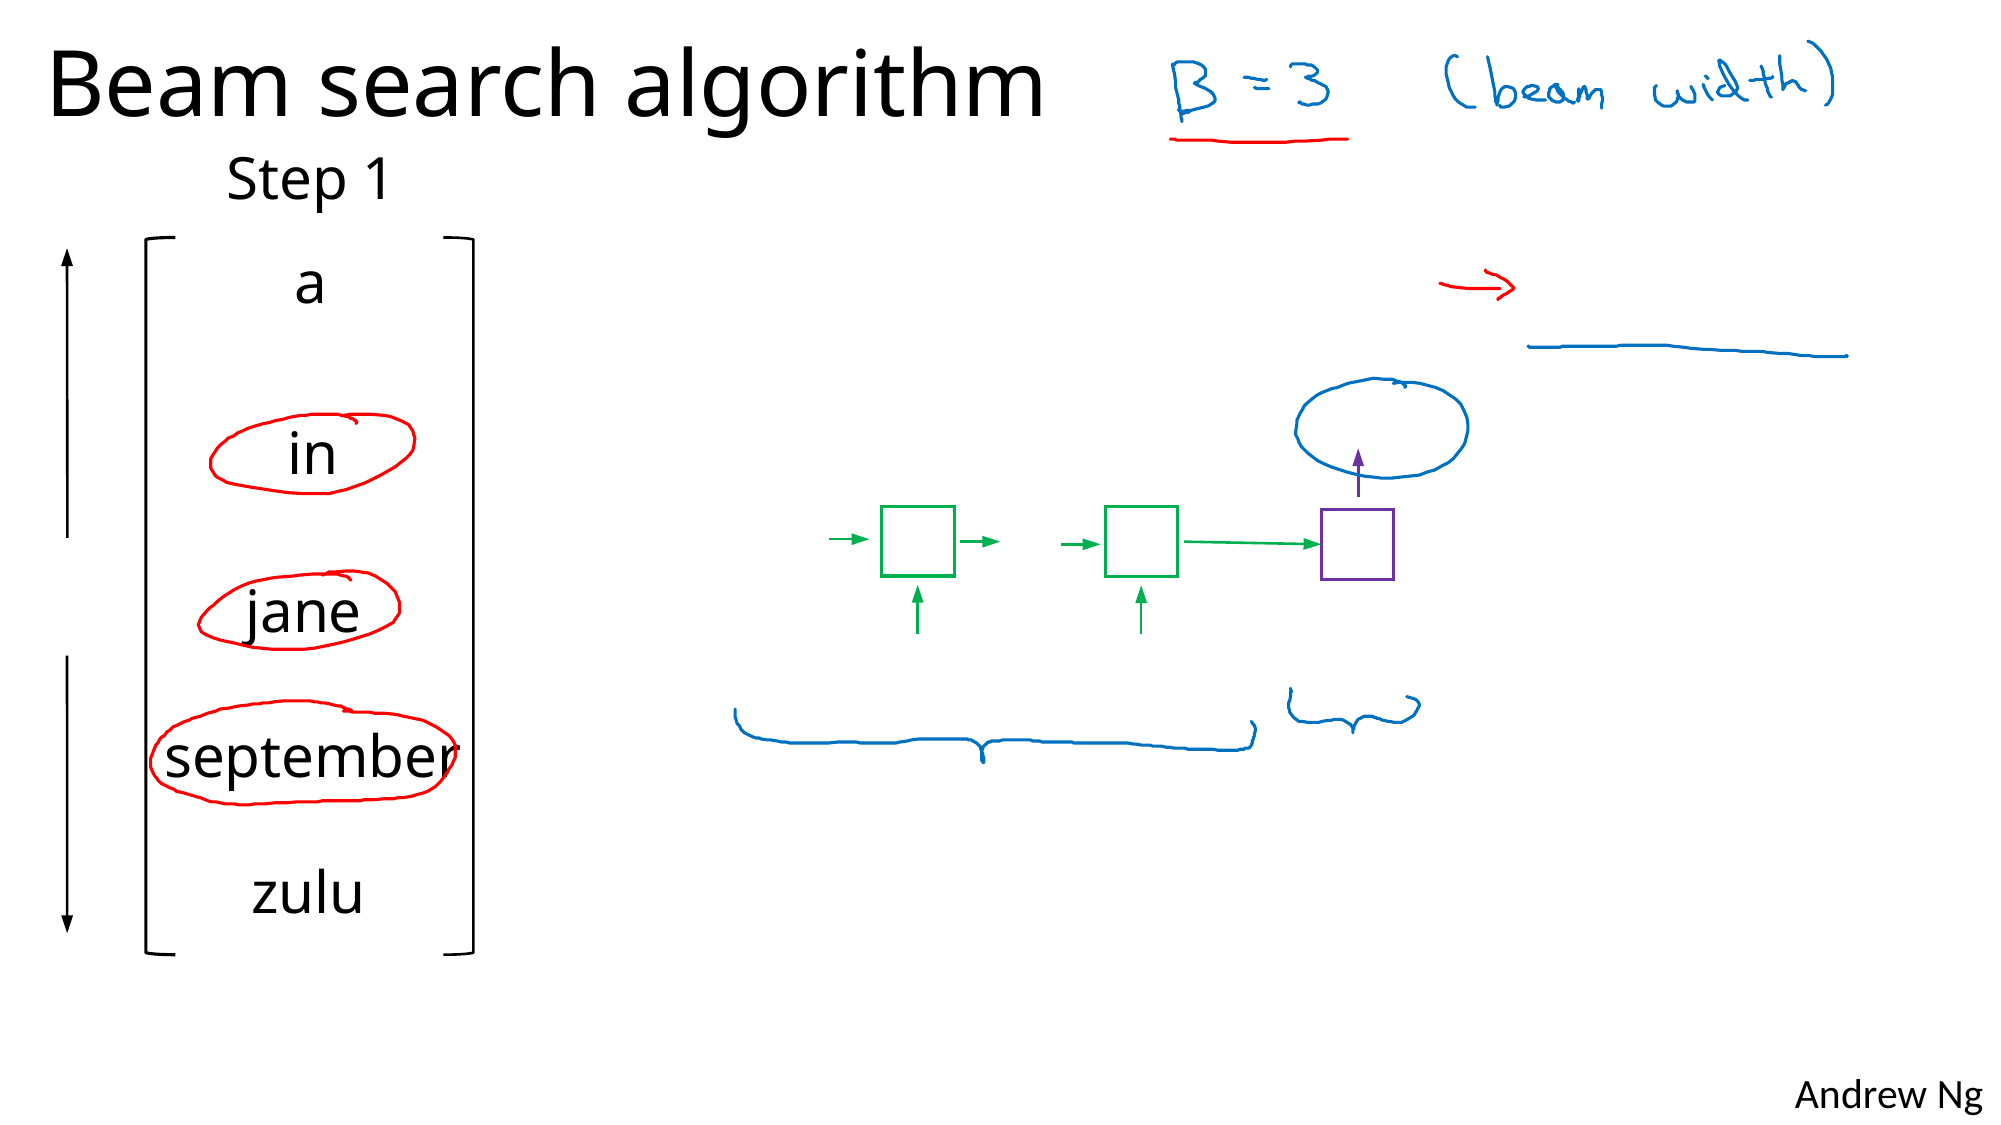

# Beam search algorithm
Step 1
a
in
jane
september
zulu